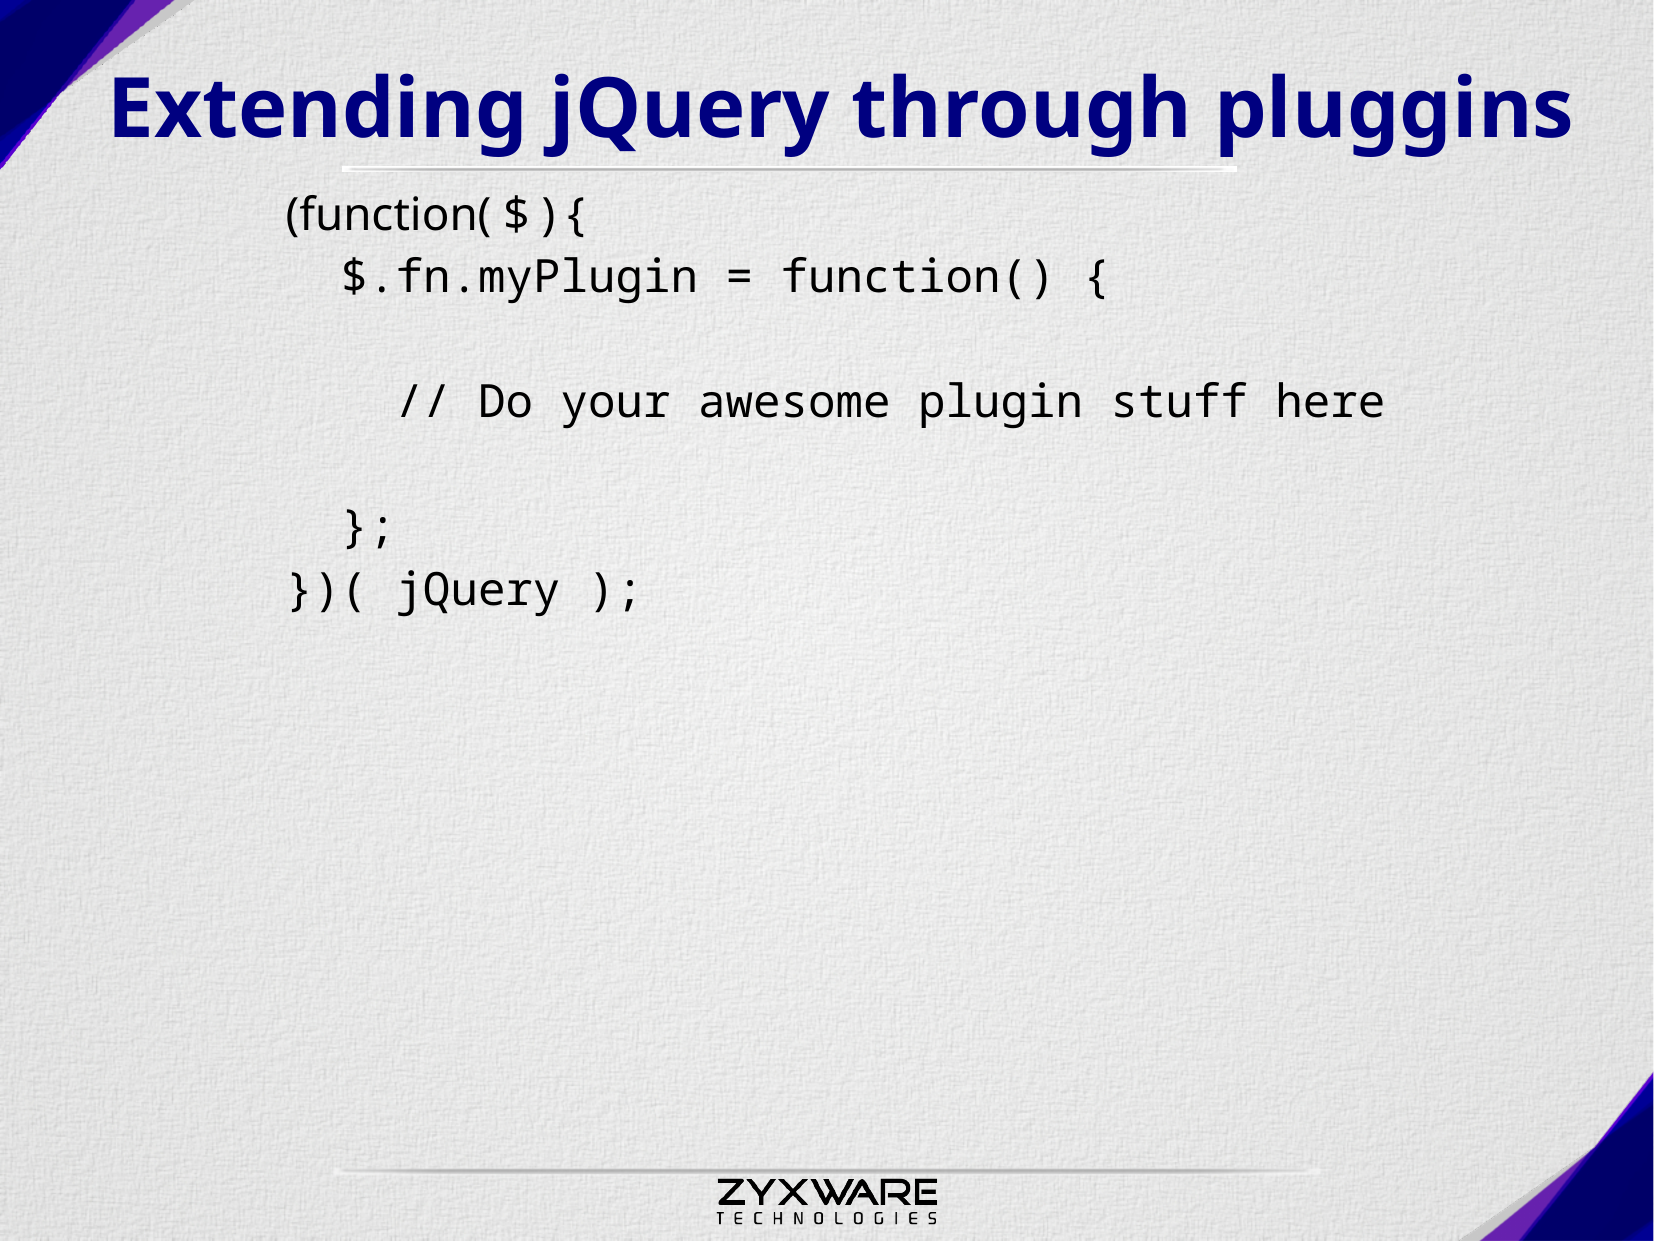

# Extending jQuery through pluggins
(function( $ ) {
 $.fn.myPlugin = function() {
 // Do your awesome plugin stuff here
 };
})( jQuery );